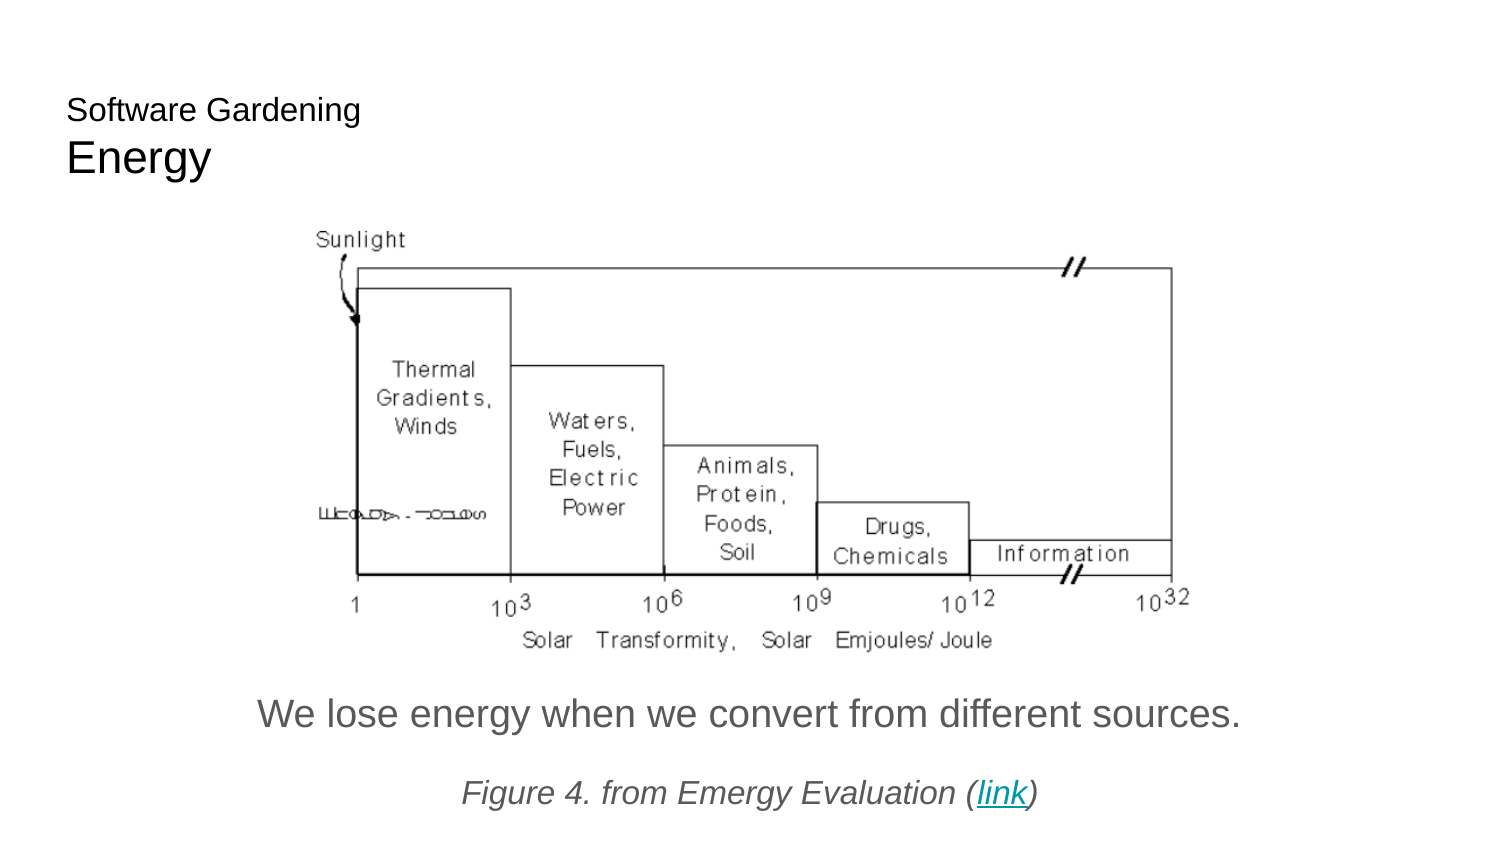

Software Gardening
Energy
We lose energy when we convert from different sources.
# Figure 4. from Emergy Evaluation (link)